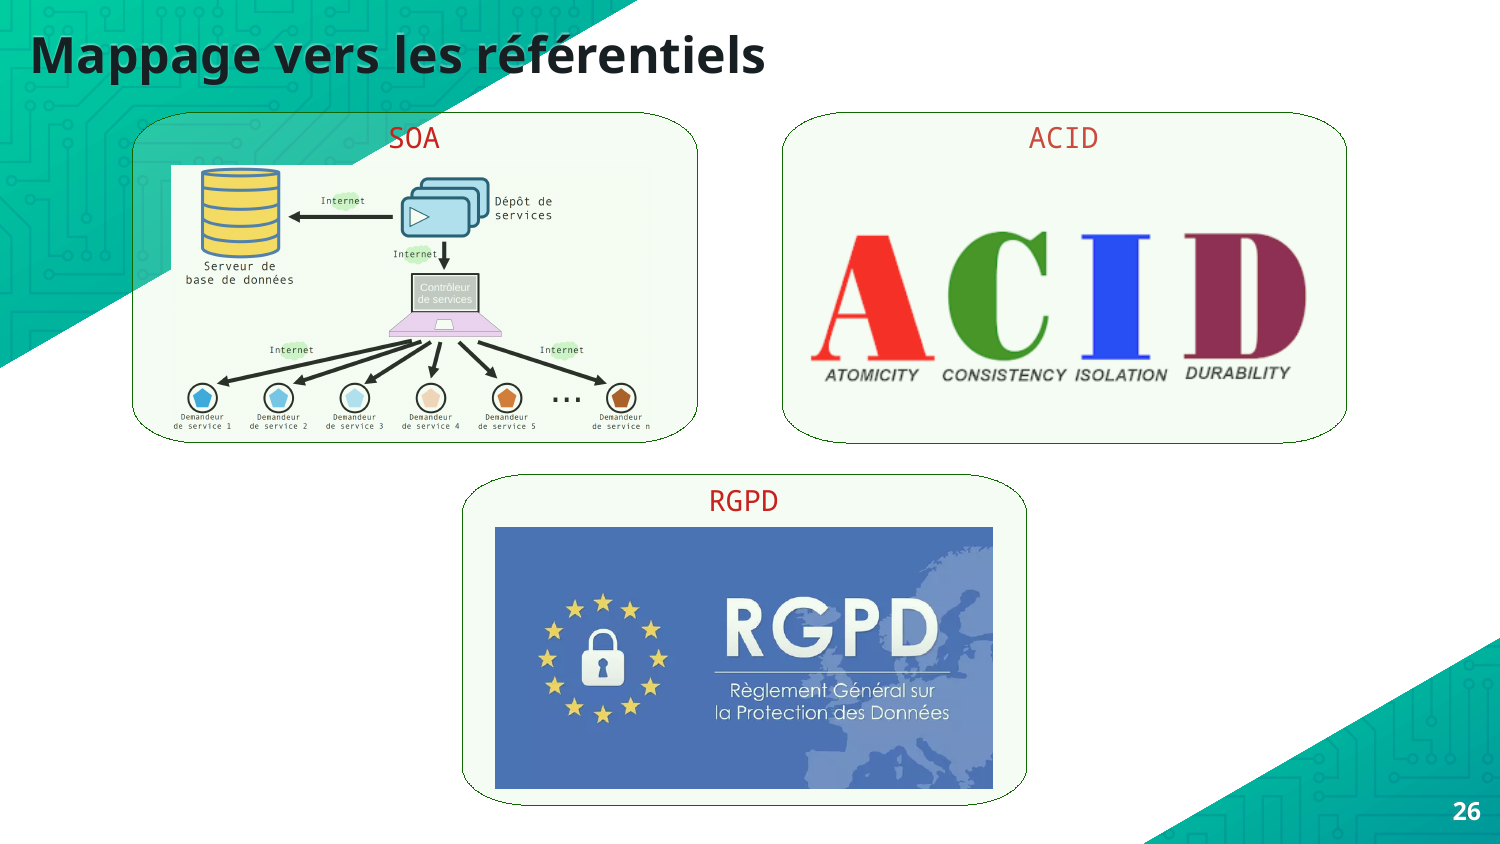

# Mappage vers les référentiels
SOA
ACID
RGPD